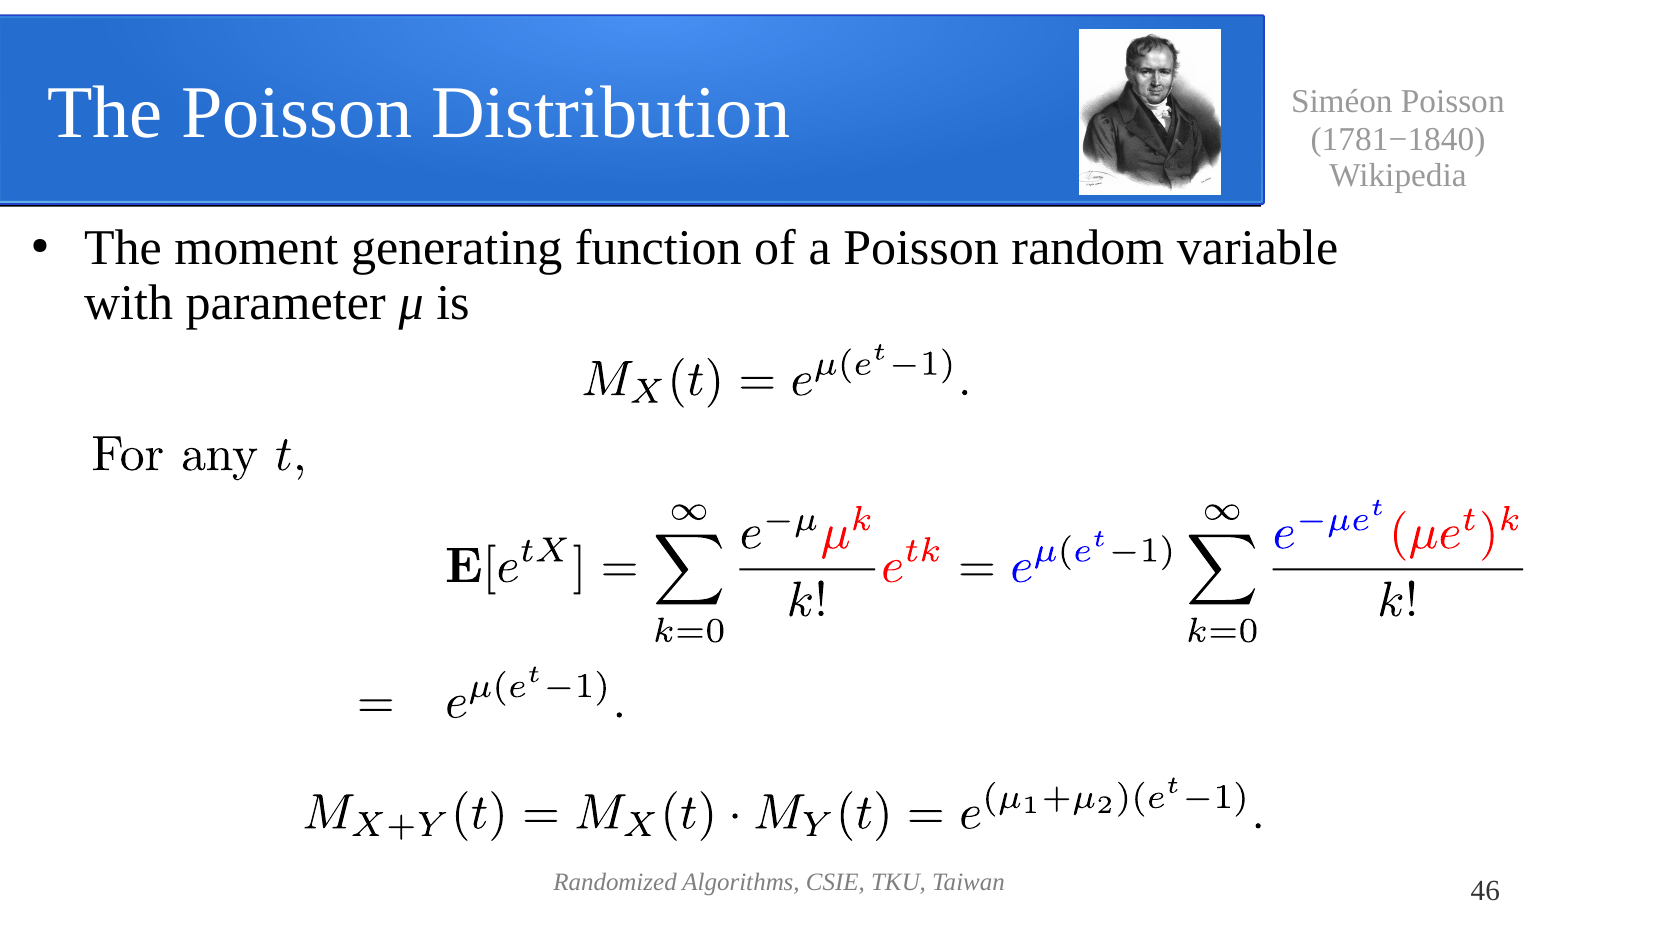

# The Poisson Distribution
Siméon Poisson (1781−1840)
Wikipedia
The moment generating function of a Poisson random variable with parameter μ is
Randomized Algorithms, CSIE, TKU, Taiwan
46